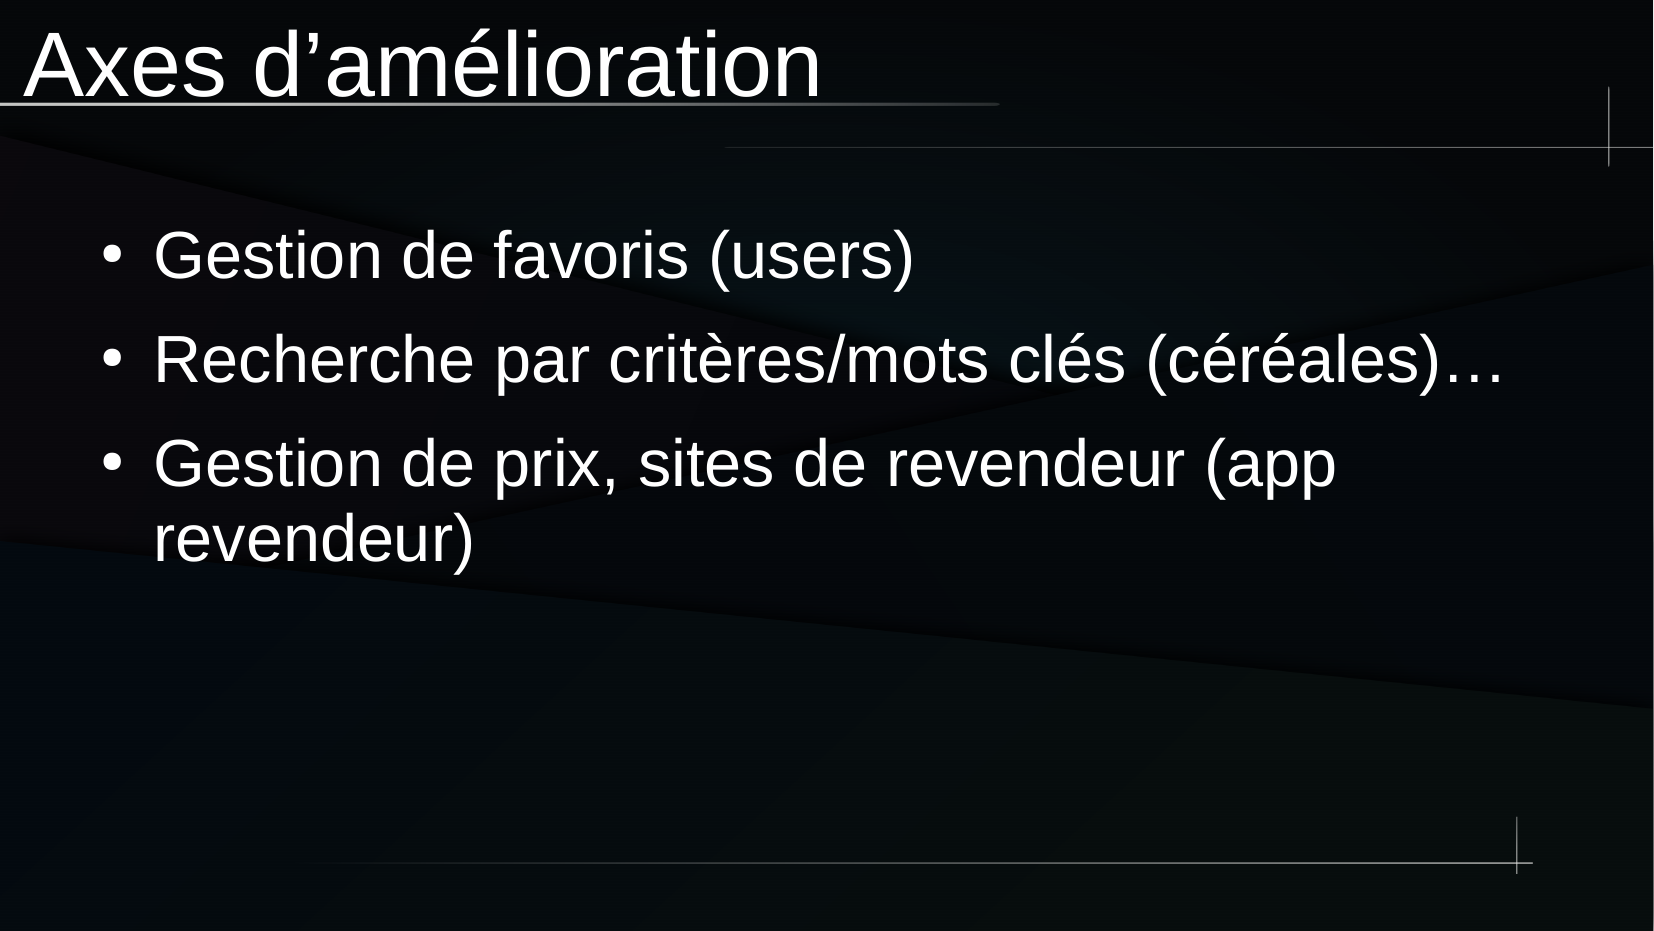

# Axes d’amélioration
Gestion de favoris (users)
Recherche par critères/mots clés (céréales)…
Gestion de prix, sites de revendeur (app revendeur)